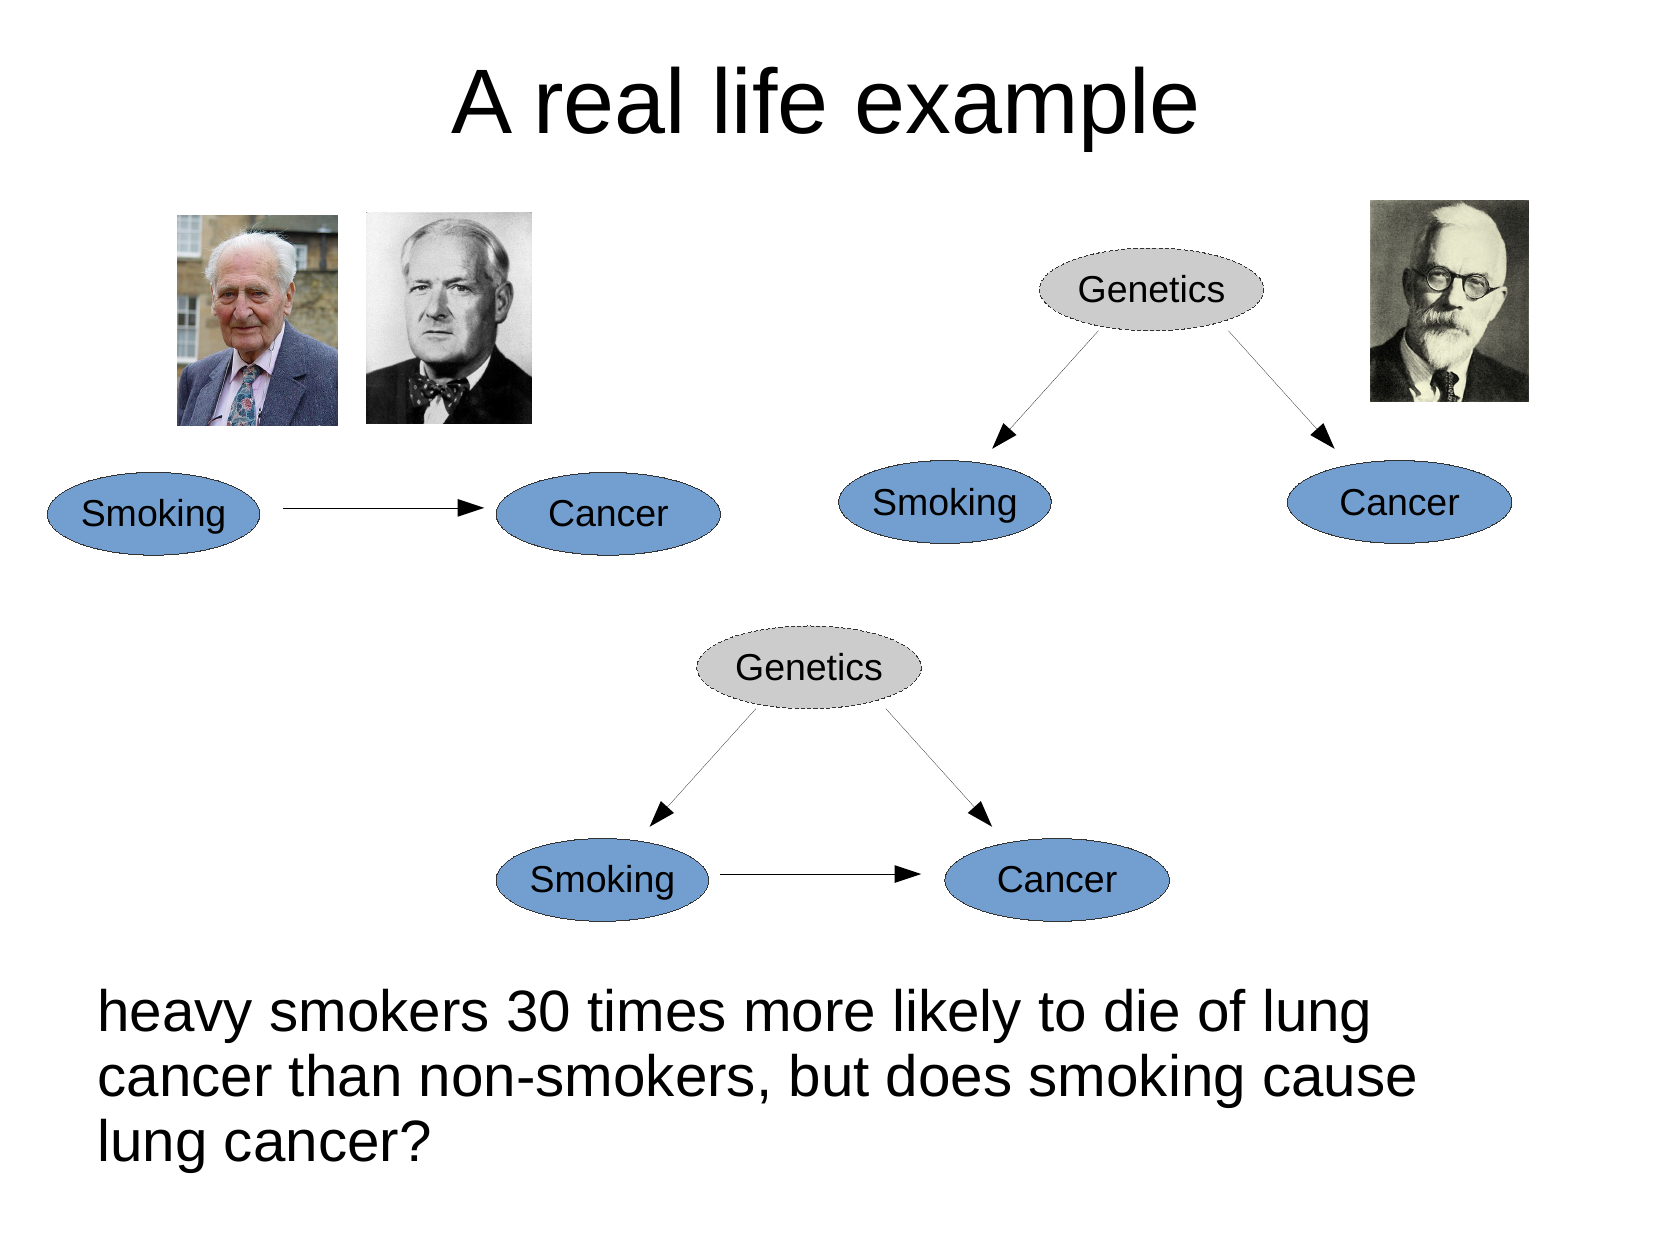

# A real life example
Genetics
Smoking
Cancer
Smoking
Cancer
Genetics
Smoking
Cancer
heavy smokers 30 times more likely to die of lung cancer than non-smokers, but does smoking cause lung cancer?